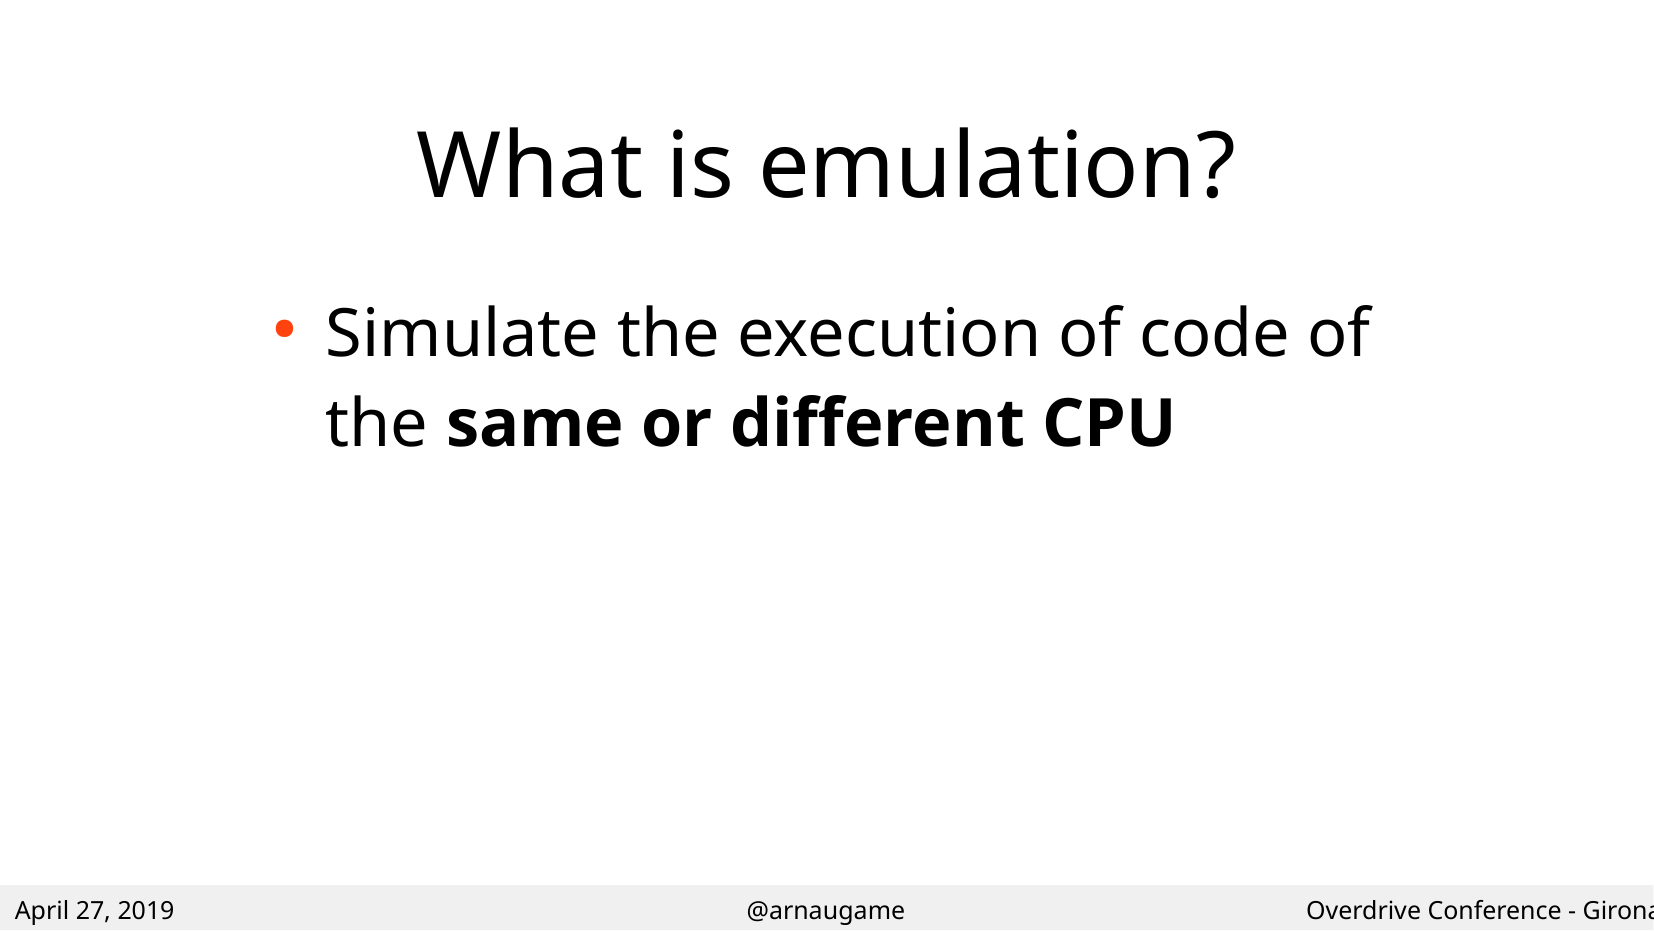

What is emulation?
# Simulate the execution of code of the same or different CPU
April 27, 2019
@arnaugamez
Overdrive Conference - Girona